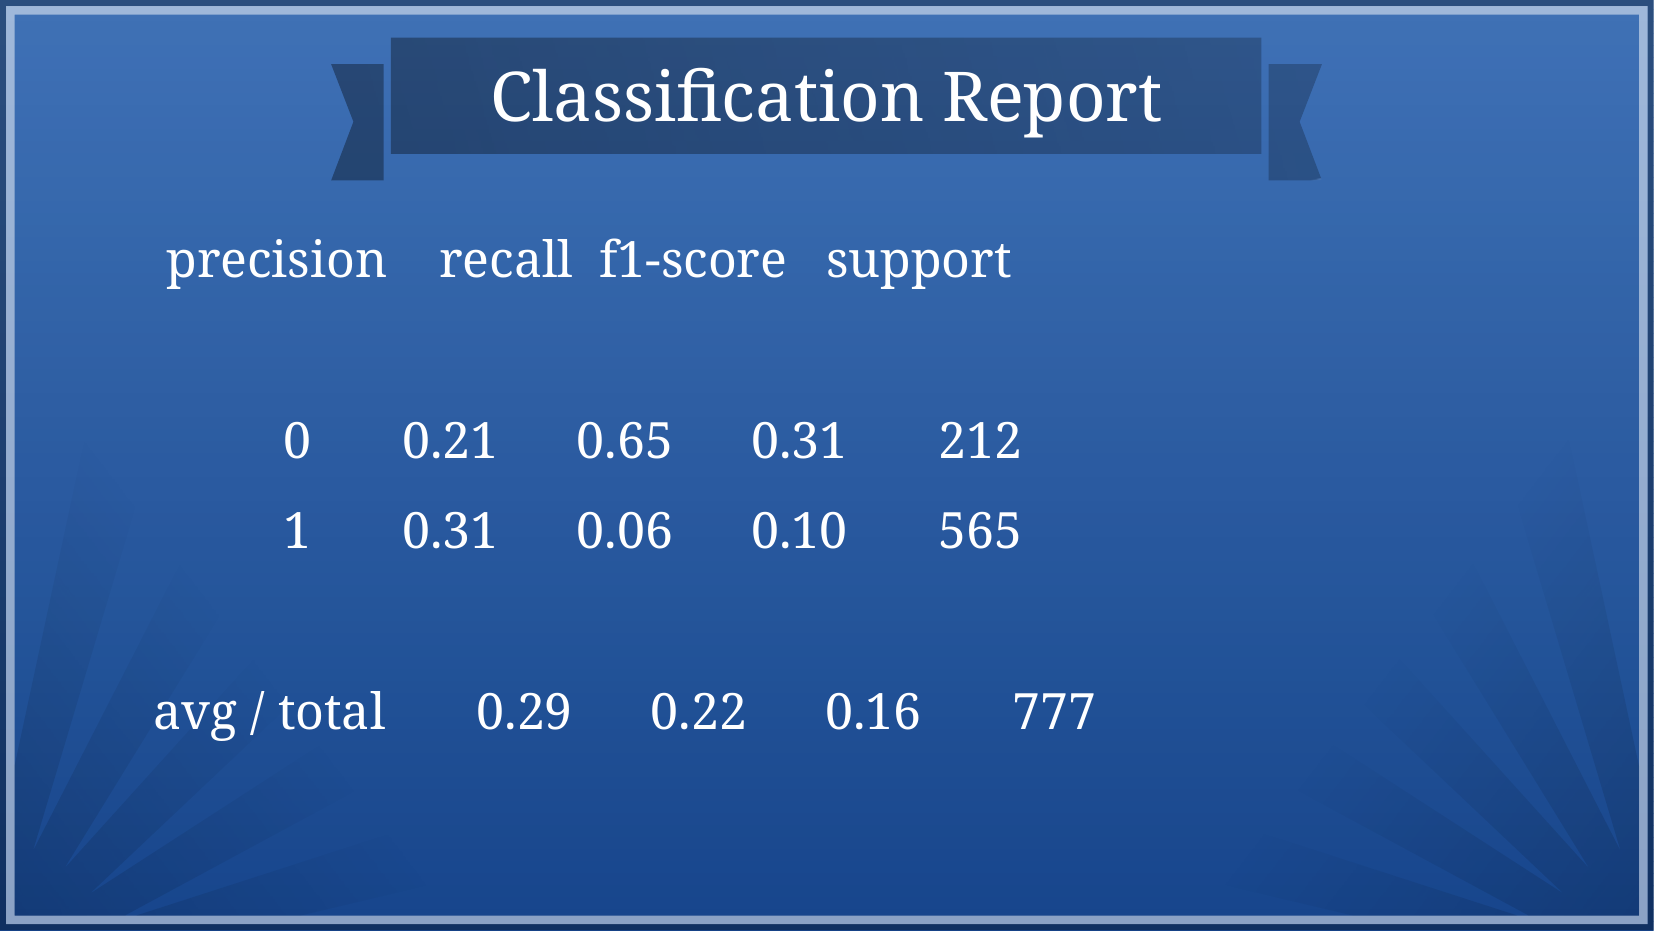

# Classification Report
 precision recall f1-score support
 0 0.21 0.65 0.31 212
 1 0.31 0.06 0.10 565
avg / total 0.29 0.22 0.16 777